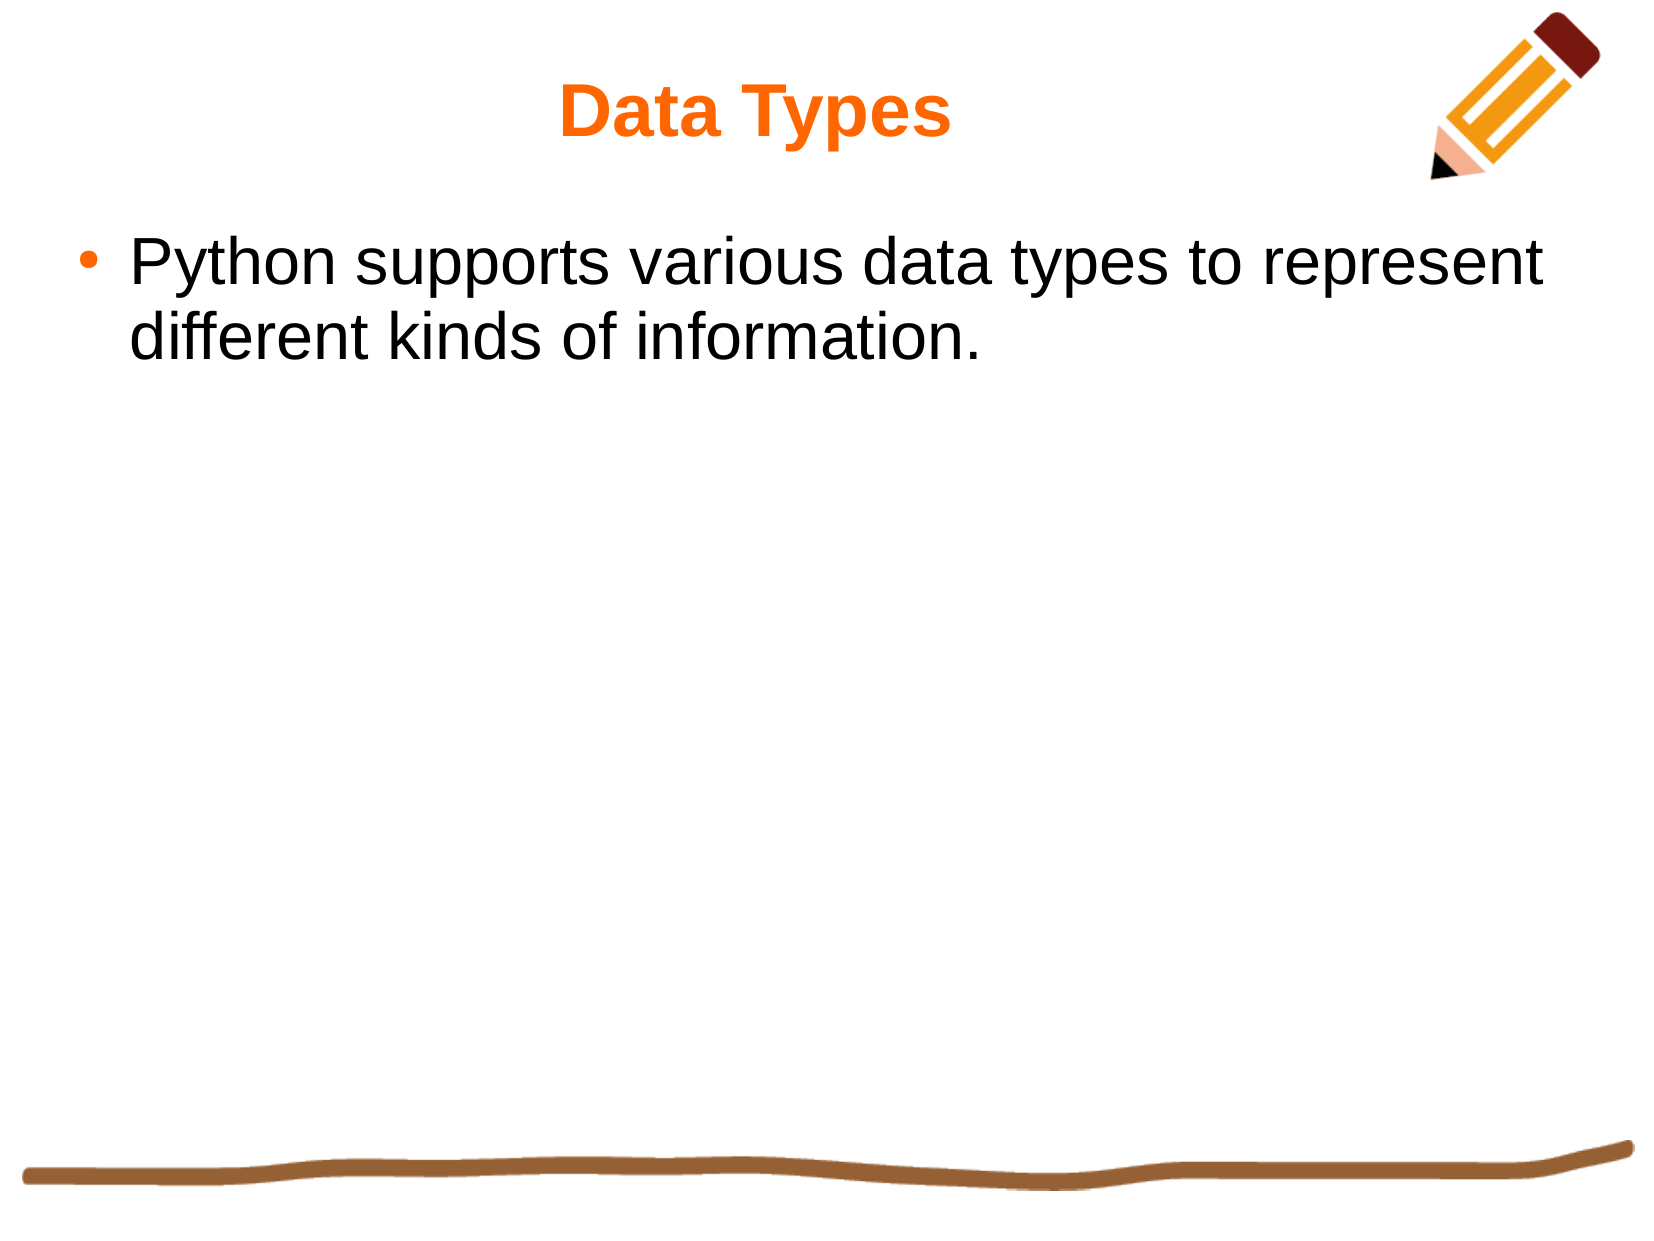

# Data Types
Python supports various data types to represent different kinds of information.